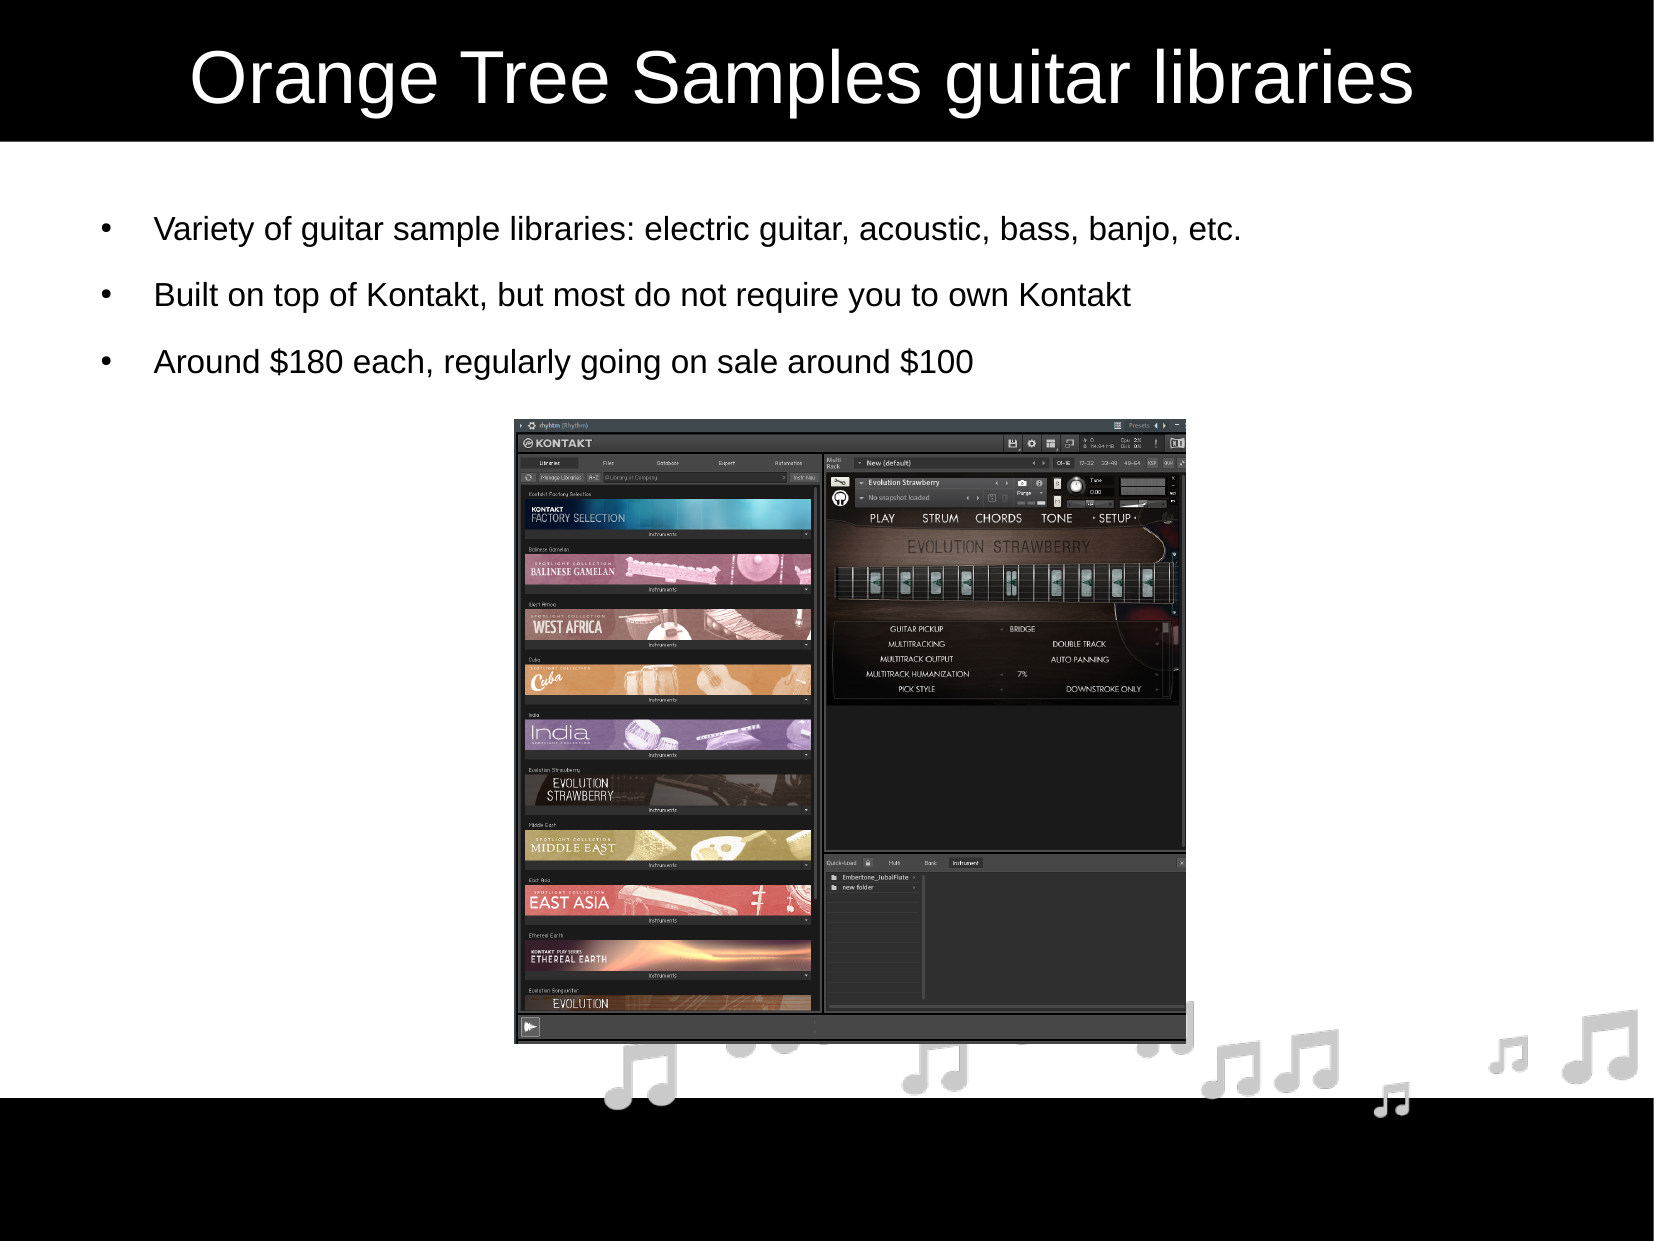

# Orange Tree Samples guitar libraries
Variety of guitar sample libraries: electric guitar, acoustic, bass, banjo, etc.
Built on top of Kontakt, but most do not require you to own Kontakt
Around $180 each, regularly going on sale around $100